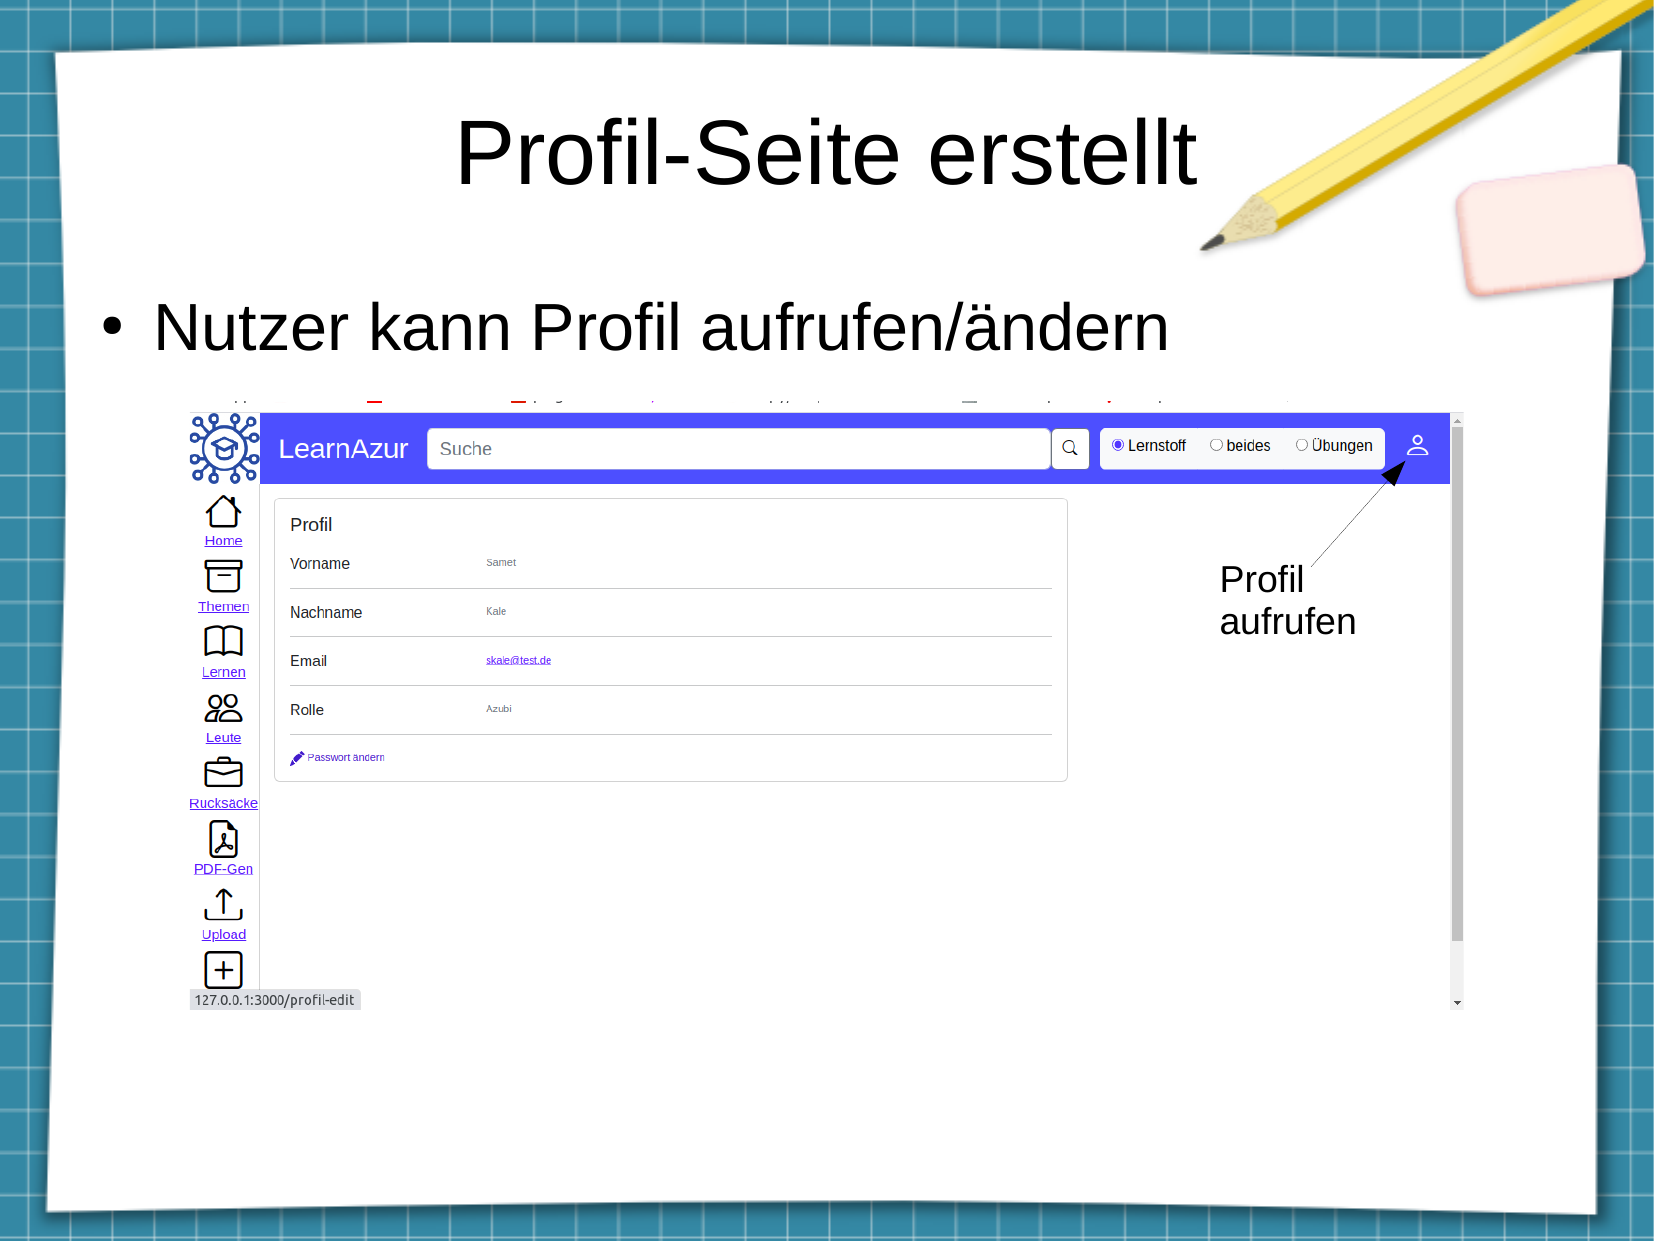

# Profil-Seite erstellt
Nutzer kann Profil aufrufen/ändern
Profil aufrufen